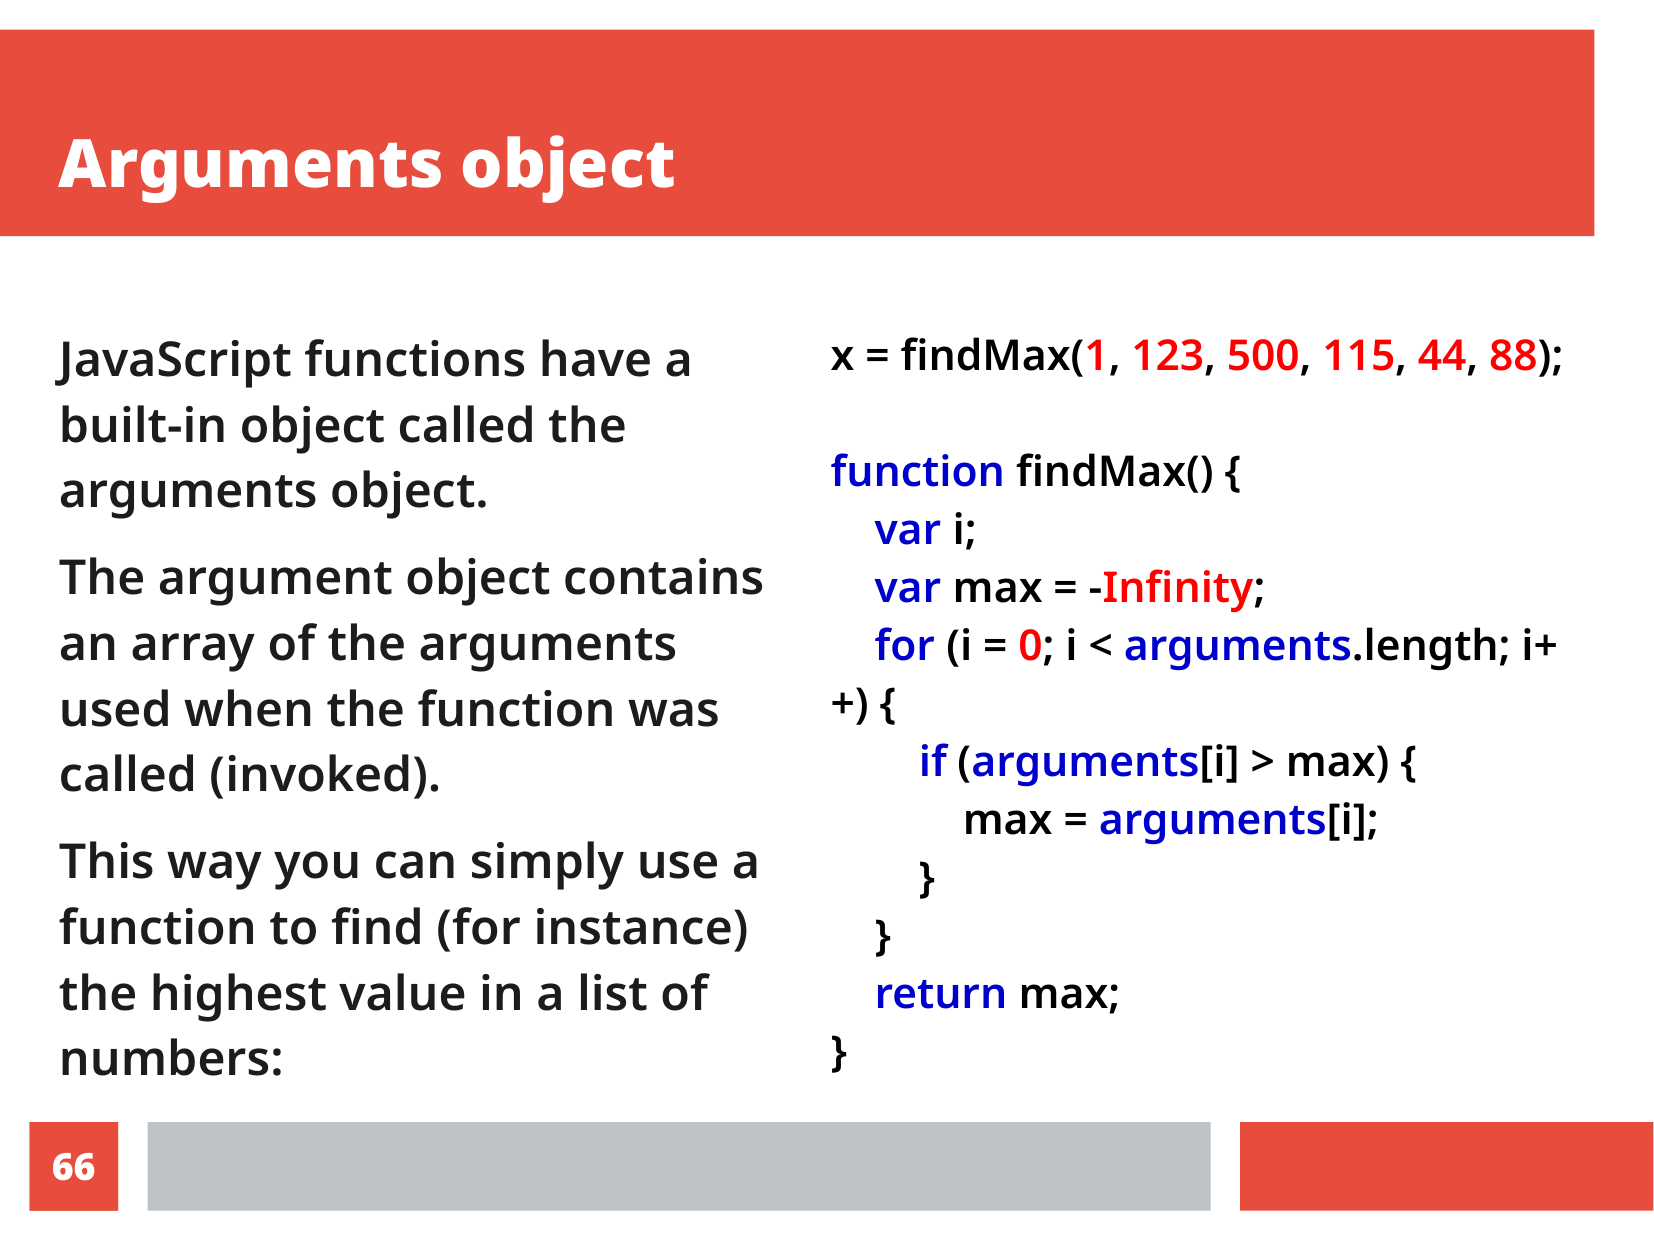

# Arguments object
JavaScript functions have a built-in object called the arguments object.
The argument object contains an array of the arguments used when the function was called (invoked).
This way you can simply use a function to find (for instance) the highest value in a list of numbers:
x = findMax(1, 123, 500, 115, 44, 88);
function findMax() {
    var i;
    var max = -Infinity;
    for (i = 0; i < arguments.length; i++) {
        if (arguments[i] > max) {
            max = arguments[i];
        }
    }
    return max;
}
66